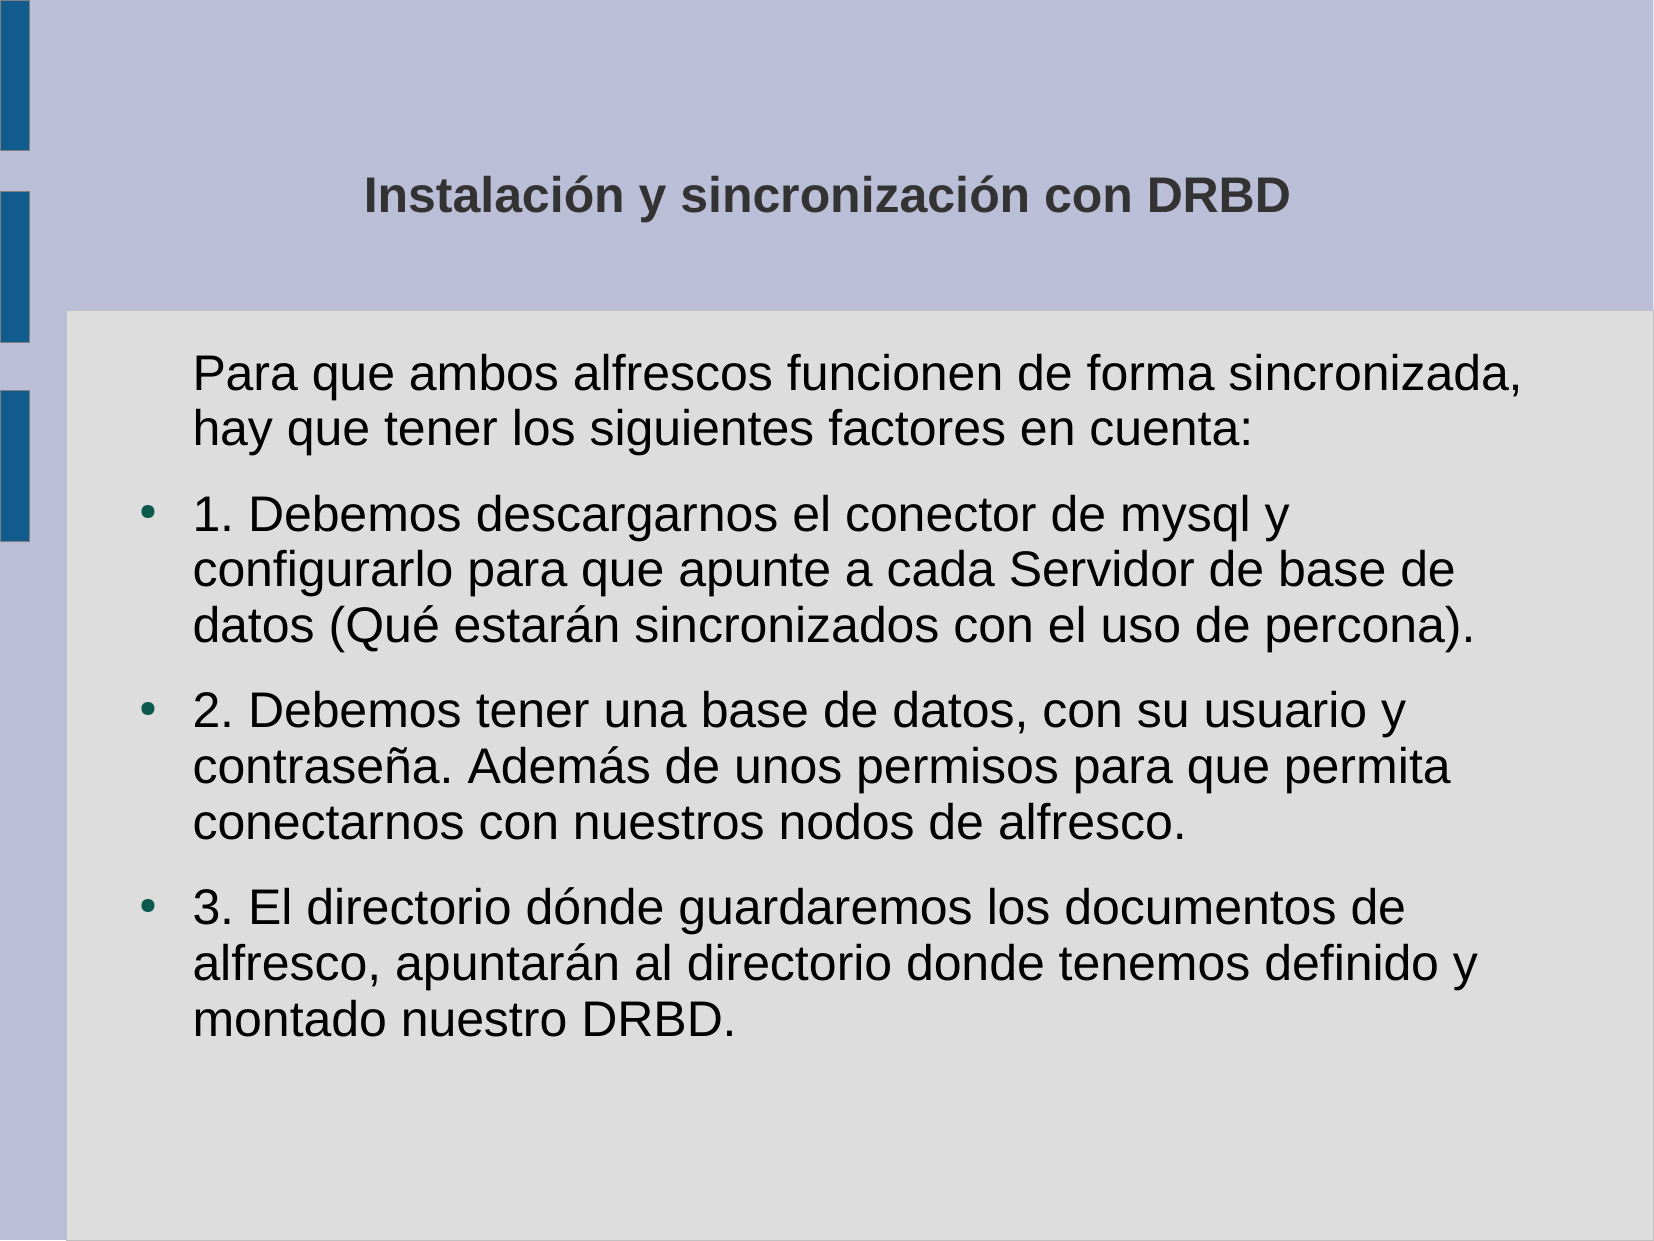

# Instalación y sincronización con DRBD
Para que ambos alfrescos funcionen de forma sincronizada, hay que tener los siguientes factores en cuenta:
1. Debemos descargarnos el conector de mysql y configurarlo para que apunte a cada Servidor de base de datos (Qué estarán sincronizados con el uso de percona).
2. Debemos tener una base de datos, con su usuario y contraseña. Además de unos permisos para que permita conectarnos con nuestros nodos de alfresco.
3. El directorio dónde guardaremos los documentos de alfresco, apuntarán al directorio donde tenemos definido y montado nuestro DRBD.